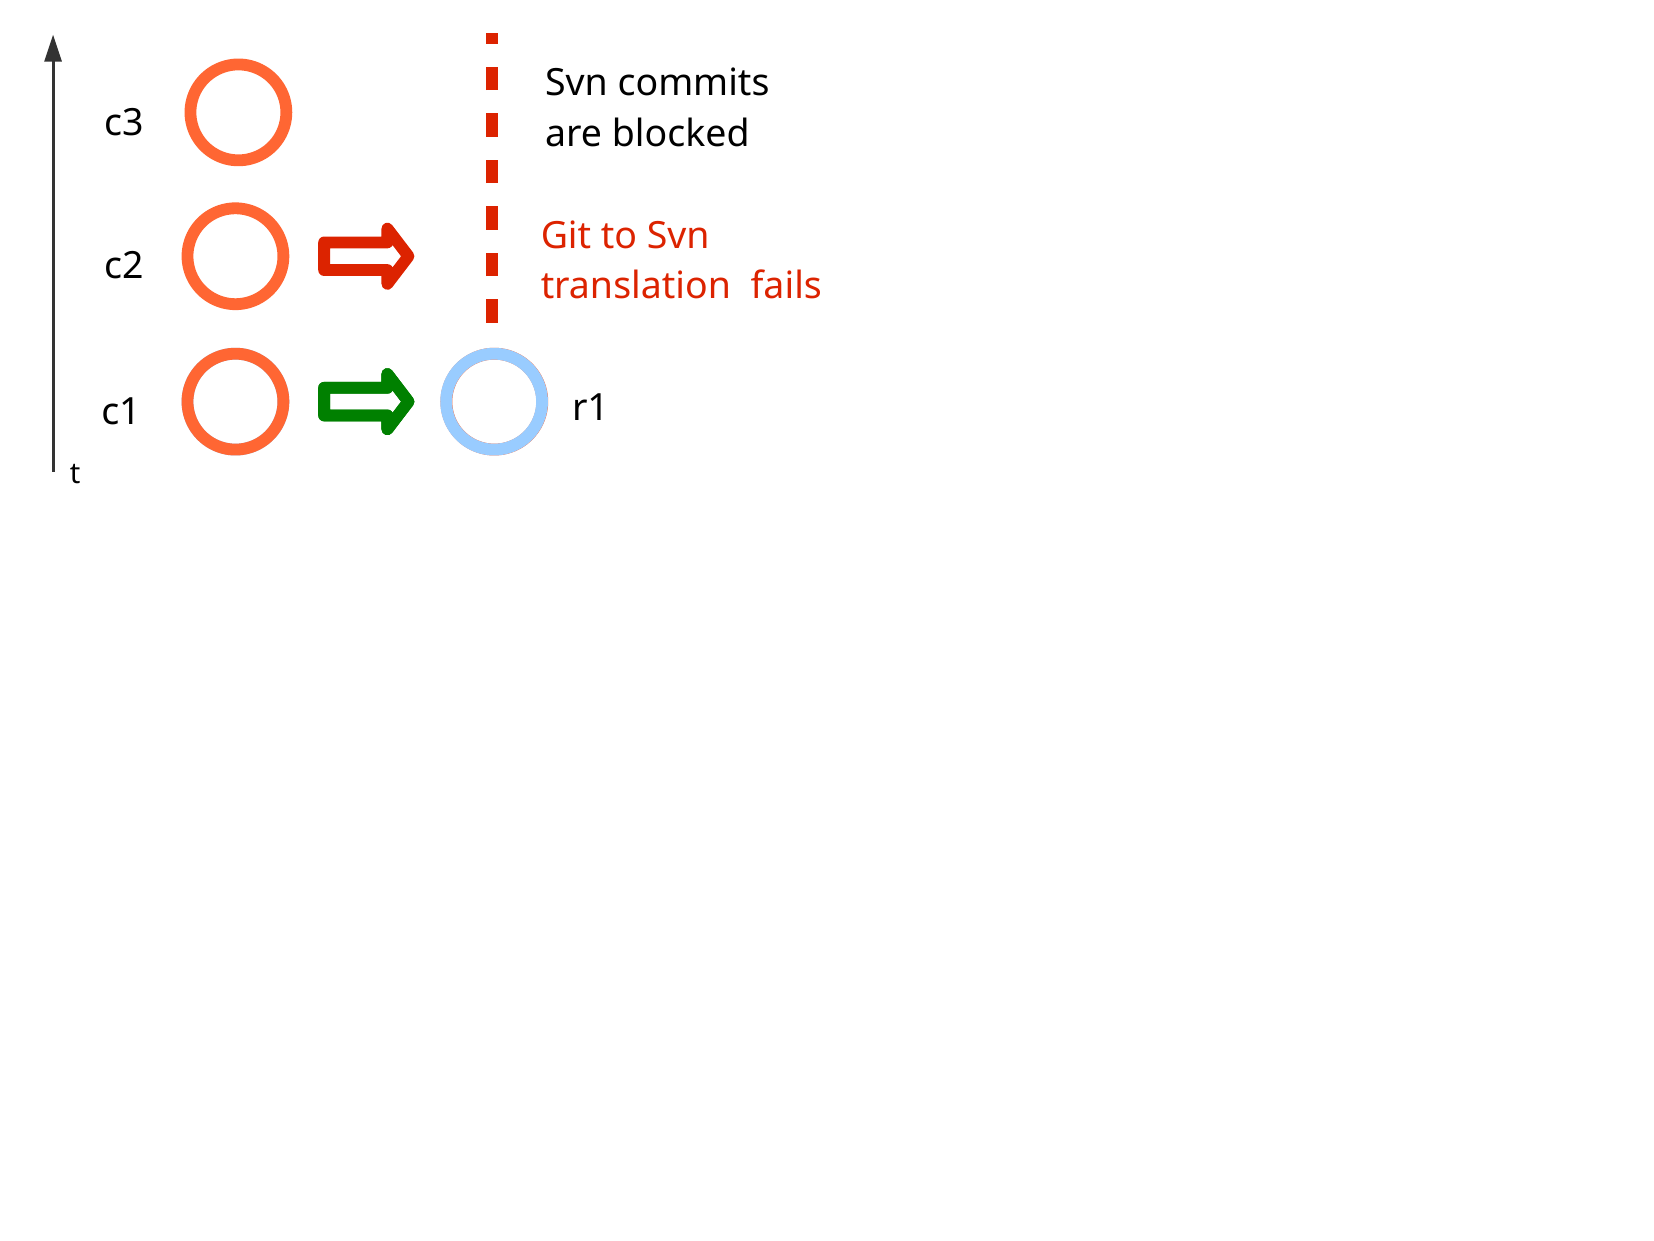

Svn commits
are blocked
c3
Git to Svn
translation fails
c2
r1
c1
t